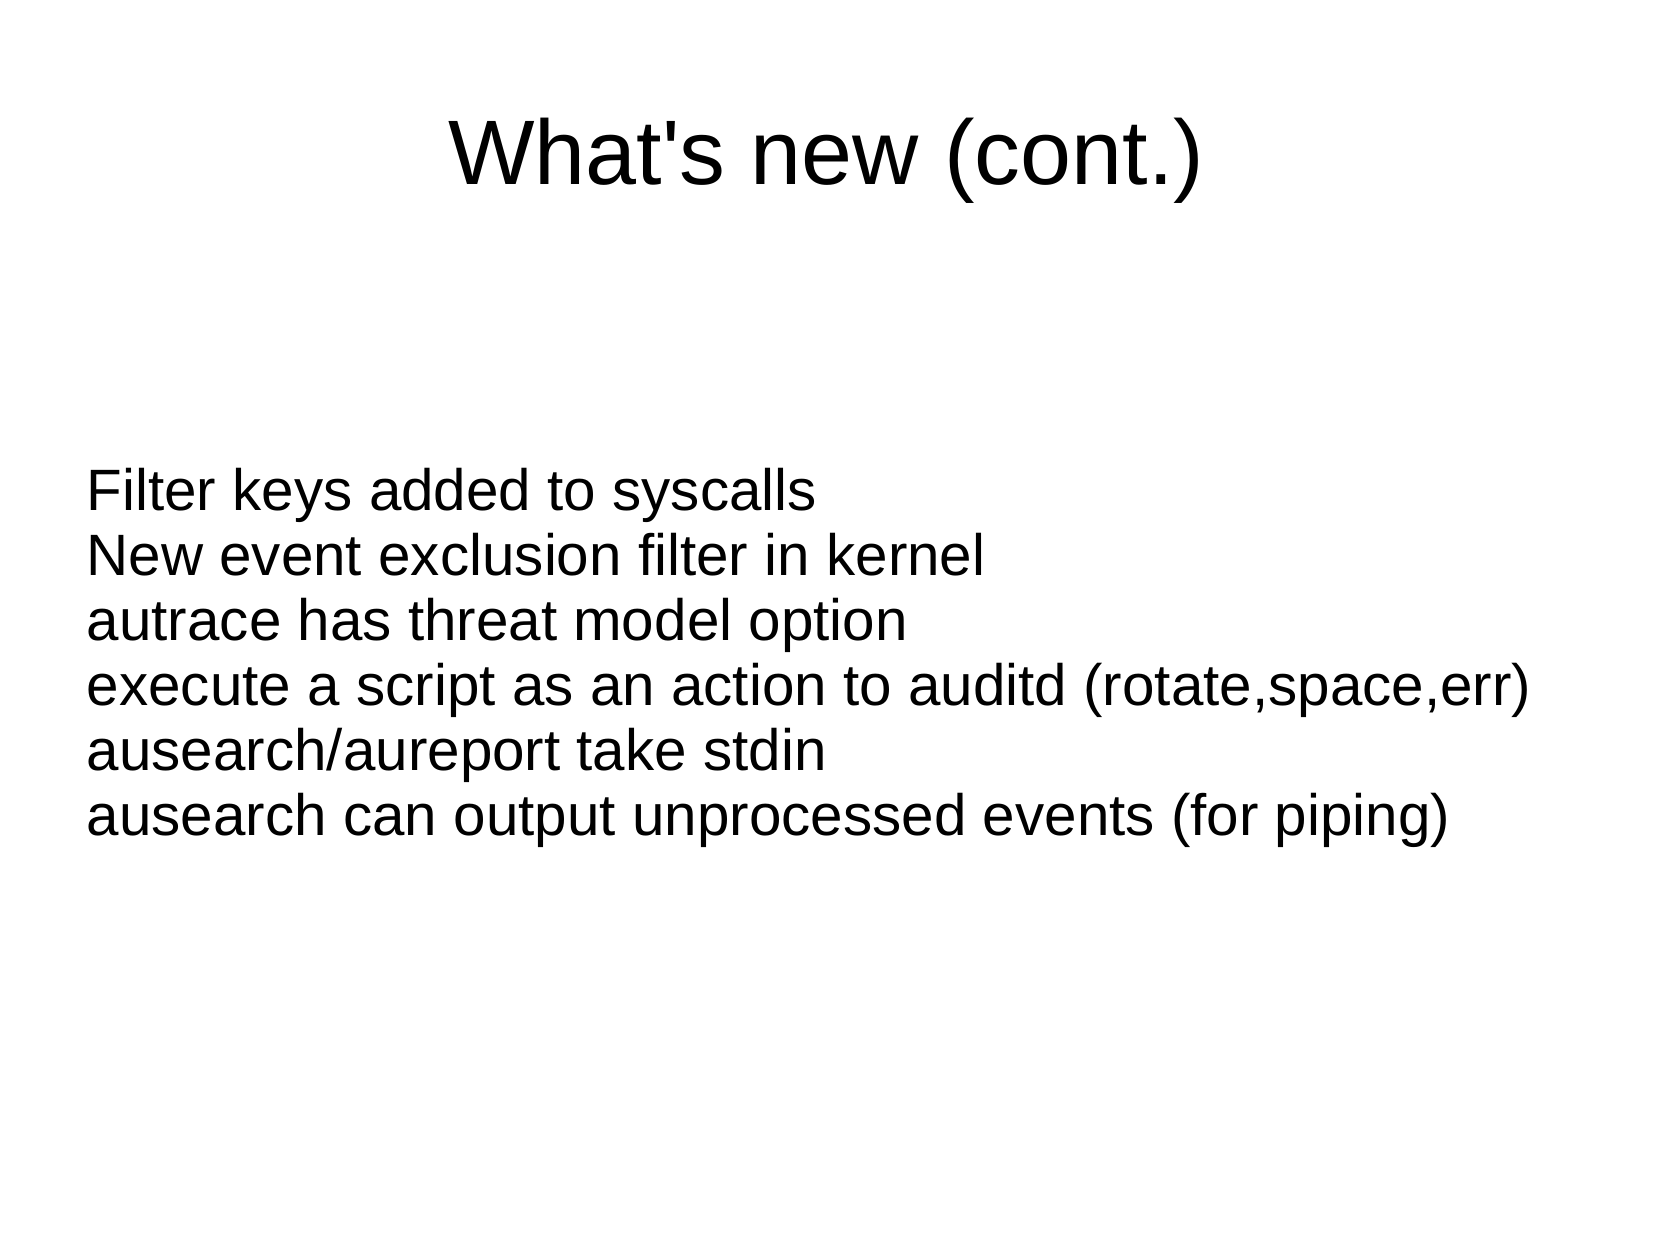

# What's new (cont.)
Filter keys added to syscalls
New event exclusion filter in kernel
autrace has threat model option
execute a script as an action to auditd (rotate,space,err)
ausearch/aureport take stdin
ausearch can output unprocessed events (for piping)